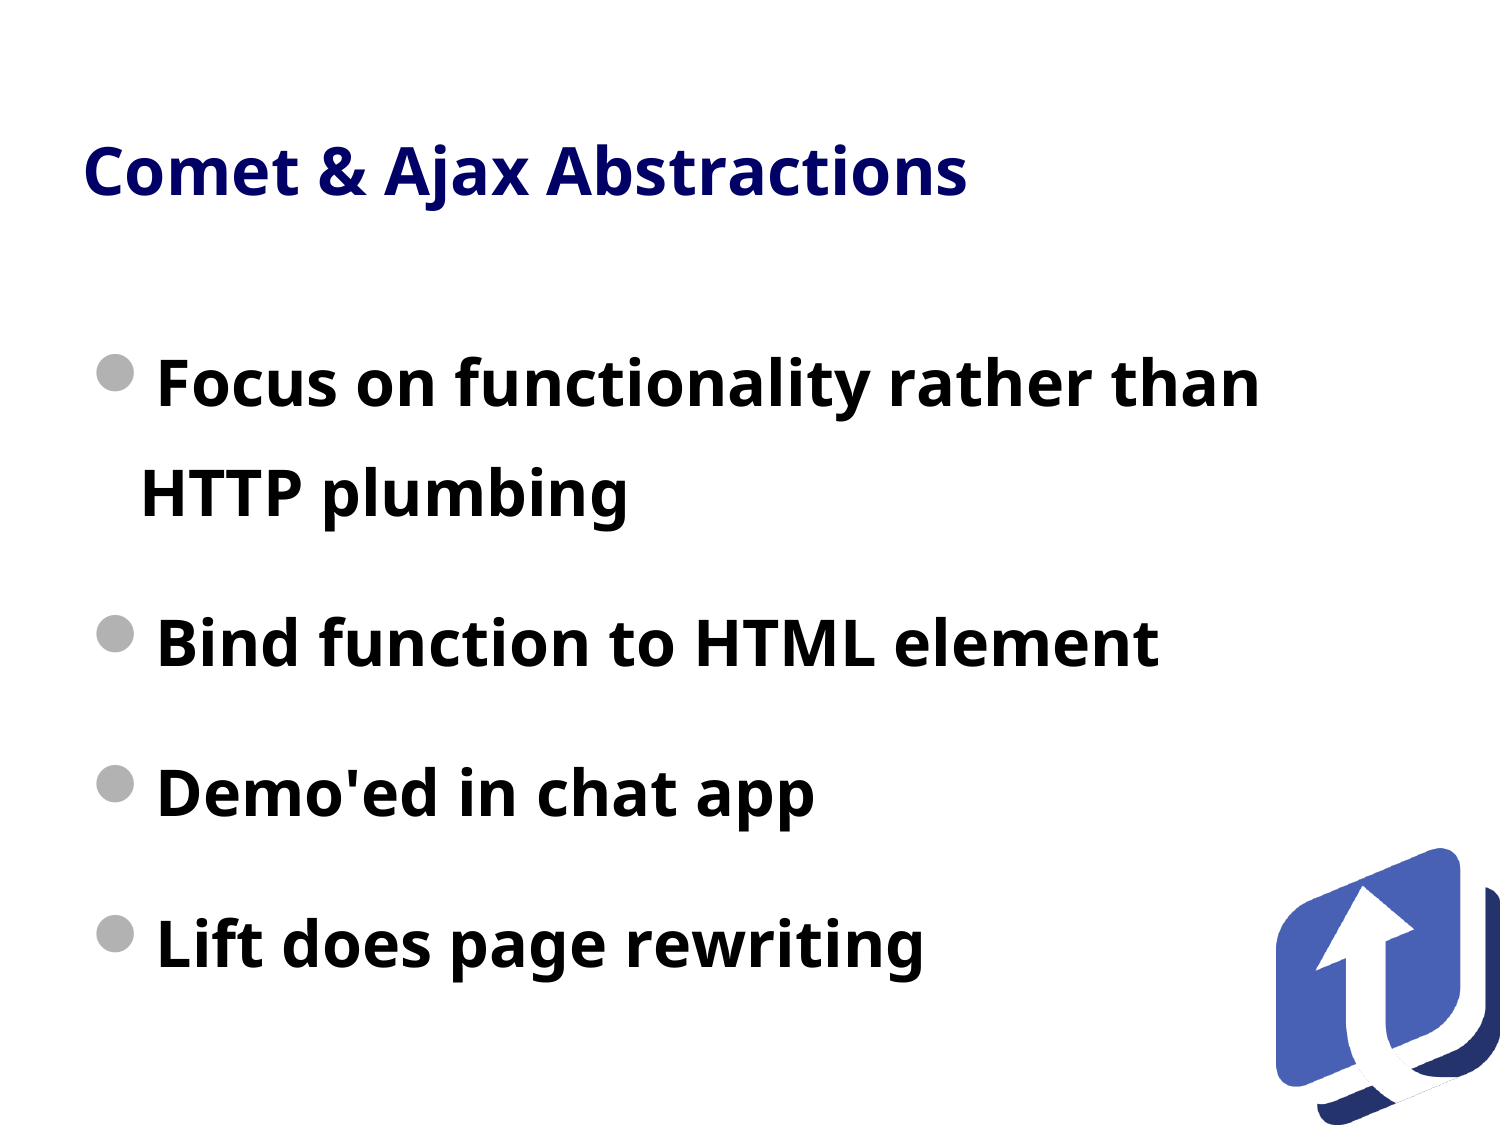

# Comet & Ajax Abstractions
Focus on functionality rather than HTTP plumbing
Bind function to HTML element
Demo'ed in chat app
Lift does page rewriting